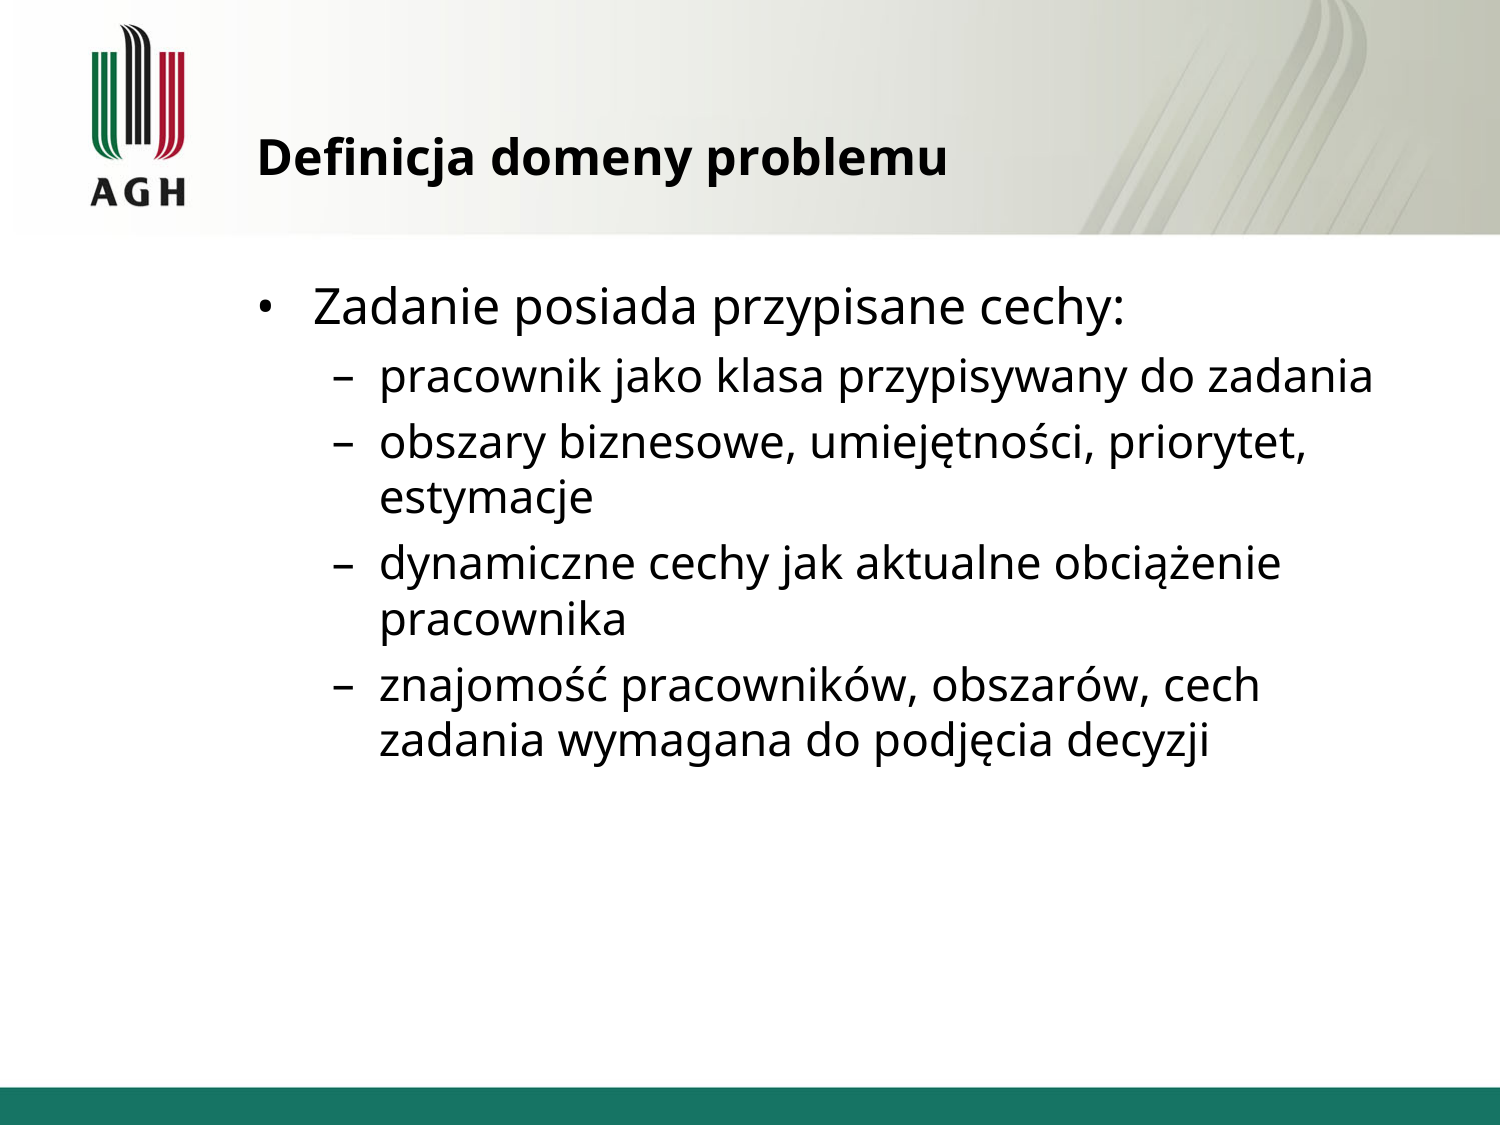

# Definicja domeny problemu
Zadanie posiada przypisane cechy:
pracownik jako klasa przypisywany do zadania
obszary biznesowe, umiejętności, priorytet, estymacje
dynamiczne cechy jak aktualne obciążenie pracownika
znajomość pracowników, obszarów, cech zadania wymagana do podjęcia decyzji